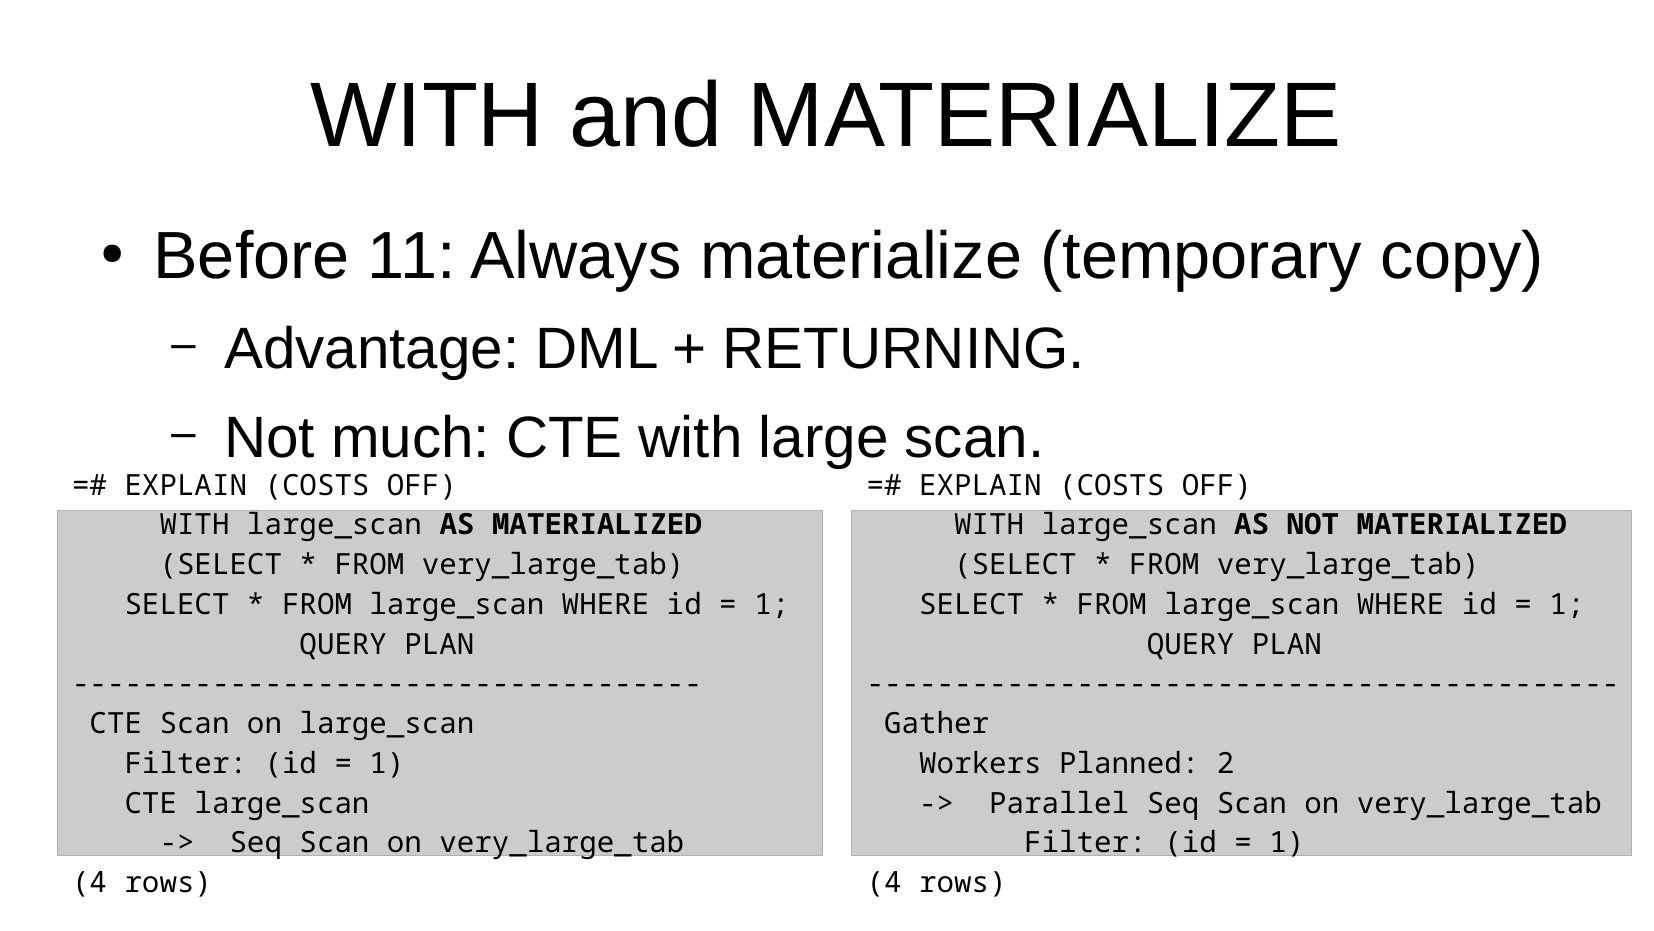

# WITH and MATERIALIZE
Before 11: Always materialize (temporary copy)
Advantage: DML + RETURNING.
Not much: CTE with large scan.
=# EXPLAIN (COSTS OFF)
 WITH large_scan AS MATERIALIZED
 (SELECT * FROM very_large_tab)
 SELECT * FROM large_scan WHERE id = 1;
 QUERY PLAN
------------------------------------
 CTE Scan on large_scan
 Filter: (id = 1)
 CTE large_scan
 -> Seq Scan on very_large_tab
(4 rows)
=# EXPLAIN (COSTS OFF)
 WITH large_scan AS NOT MATERIALIZED
 (SELECT * FROM very_large_tab)
 SELECT * FROM large_scan WHERE id = 1;
 QUERY PLAN
-------------------------------------------
 Gather
 Workers Planned: 2
 -> Parallel Seq Scan on very_large_tab
 Filter: (id = 1)
(4 rows)